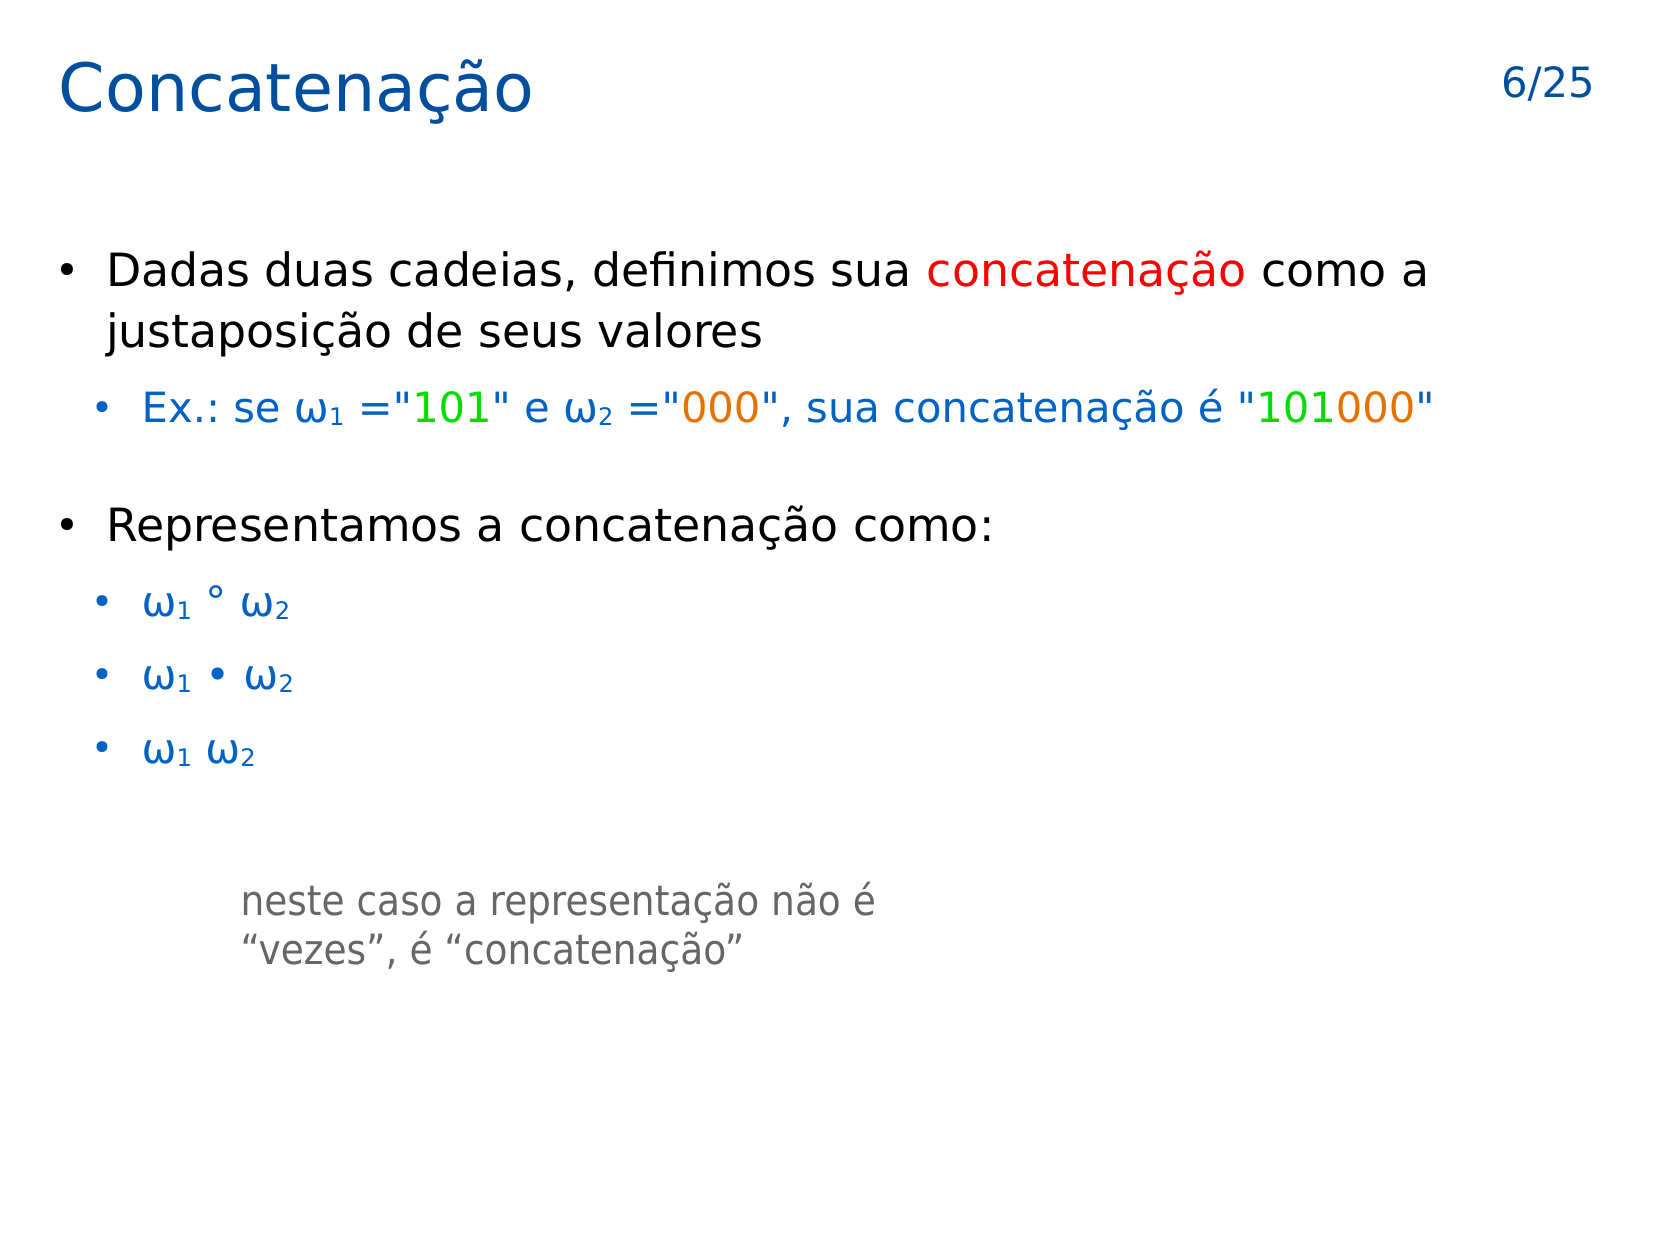

# Concatenação
6
Dadas duas cadeias, definimos sua concatenação como a justaposição de seus valores
Ex.: se ω1 ="101" e ω2 ="000", sua concatenação é "101000"
Representamos a concatenação como:
ω1 ° ω2
ω1 • ω2
ω1 ω2
neste caso a representação não é “vezes”, é “concatenação”